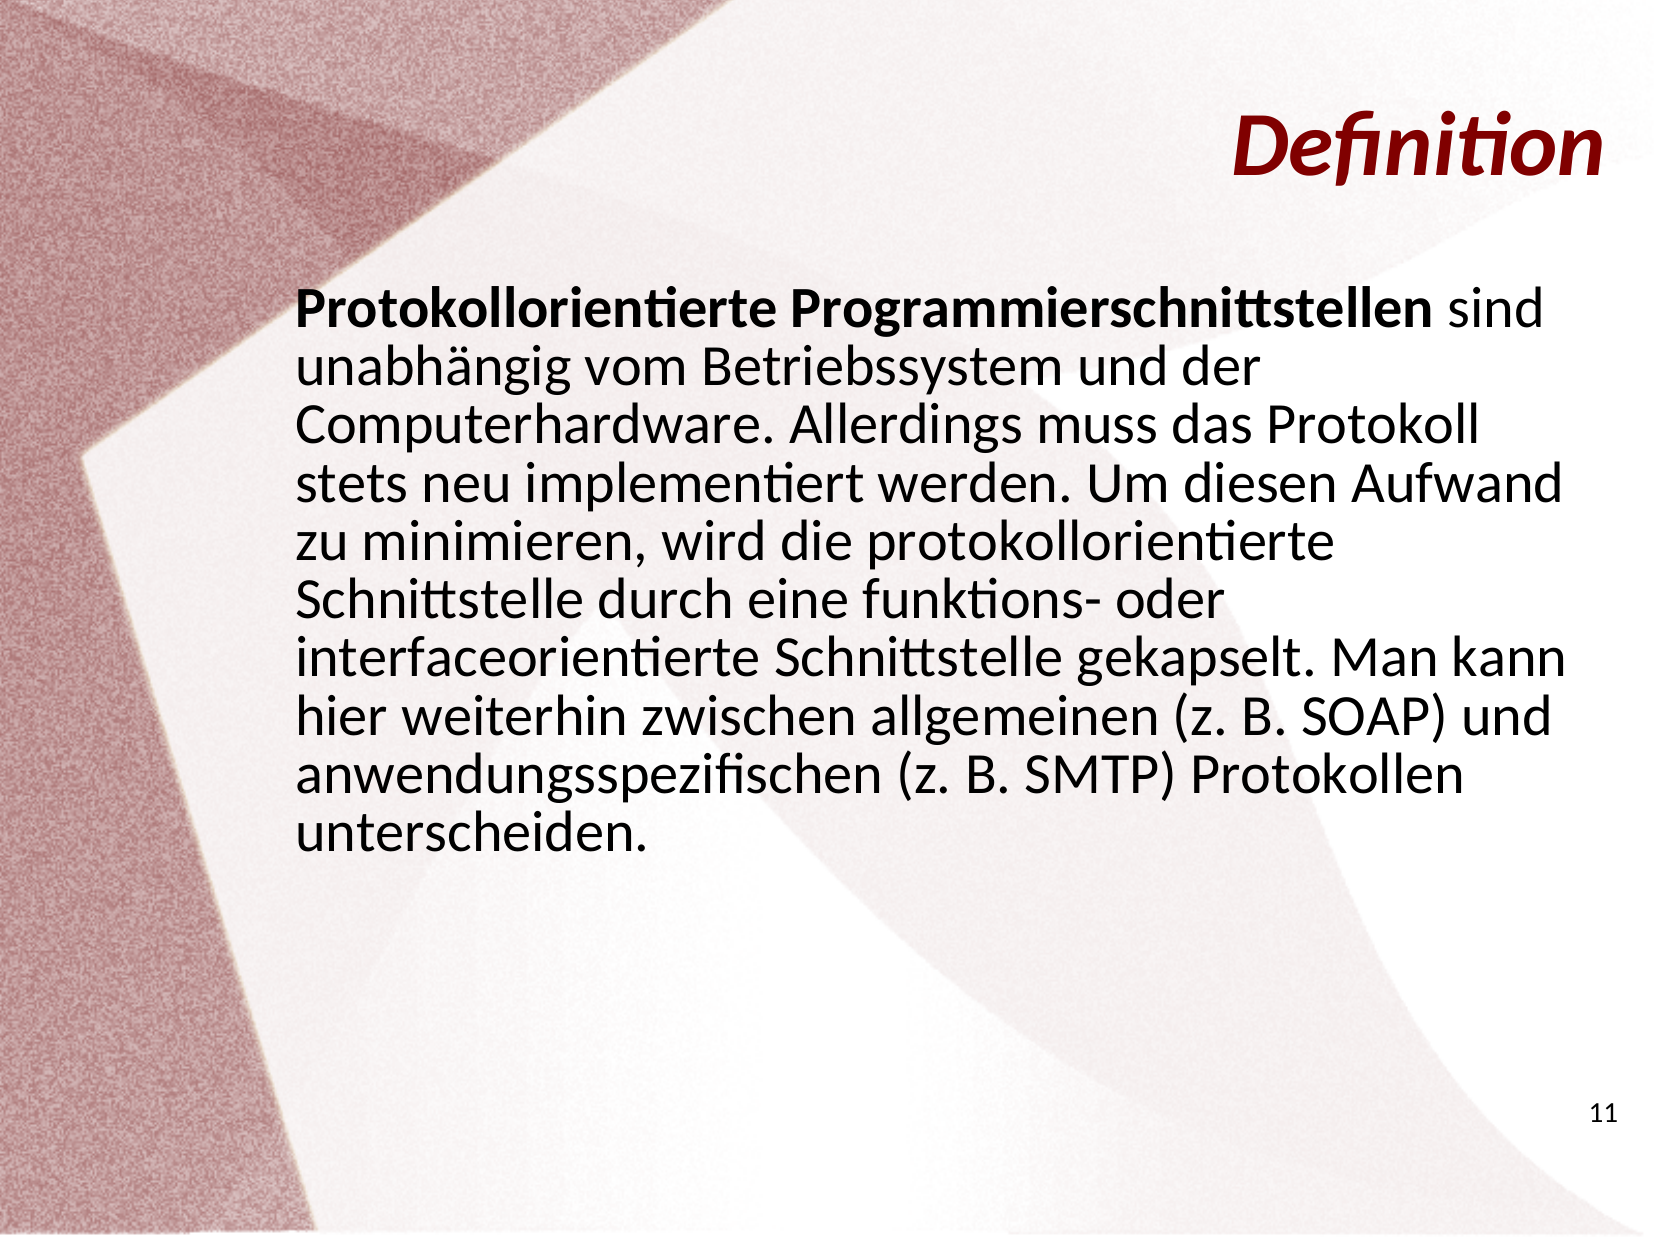

# Definition
Protokollorientierte Programmierschnittstellen sind unabhängig vom Betriebssystem und der Computerhardware. Allerdings muss das Protokoll stets neu implementiert werden. Um diesen Aufwand zu minimieren, wird die protokollorientierte Schnittstelle durch eine funktions- oder interfaceorientierte Schnittstelle gekapselt. Man kann hier weiterhin zwischen allgemeinen (z. B. SOAP) und anwendungsspezifischen (z. B. SMTP) Protokollen unterscheiden.
11